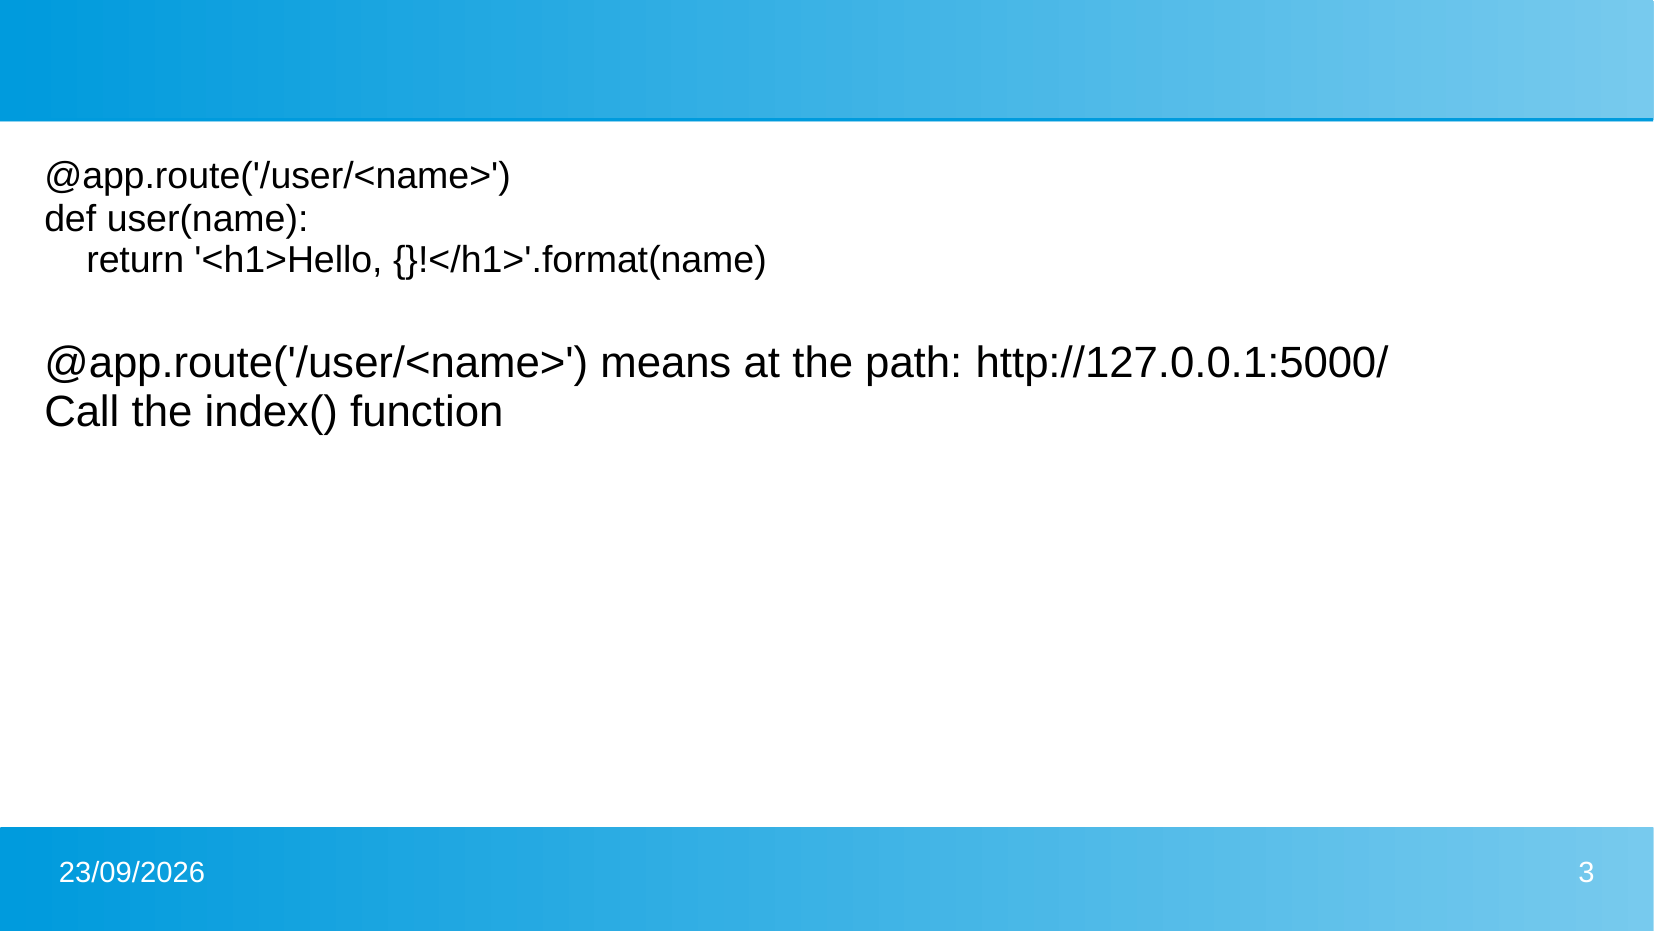

@app.route('/user/<name>')
def user(name):
 return '<h1>Hello, {}!</h1>'.format(name)
@app.route('/user/<name>') means at the path: http://127.0.0.1:5000/
Call the index() function
3